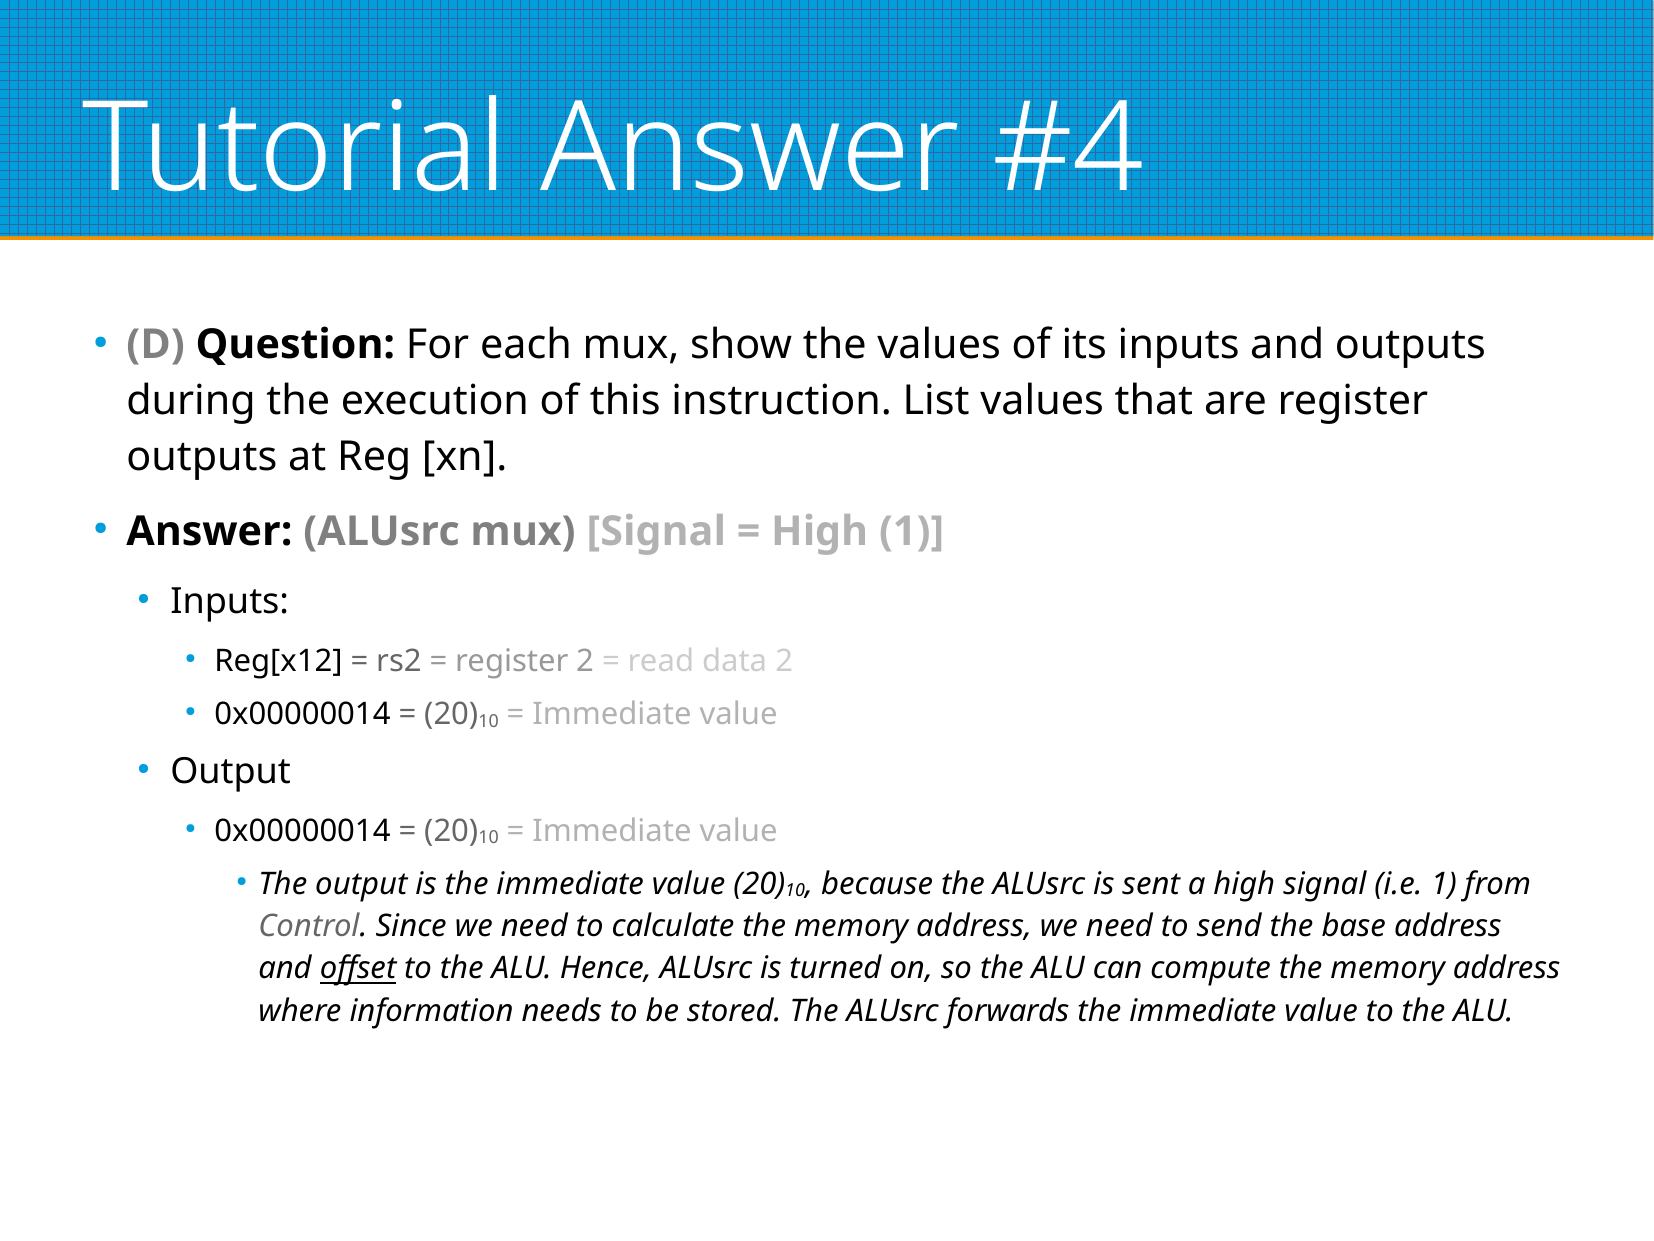

# Tutorial Answer #4
(D) Question: For each mux, show the values of its inputs and outputs during the execution of this instruction. List values that are register outputs at Reg [xn].
Answer: (ALUsrc mux) [Signal = High (1)]
Inputs:
Reg[x12] = rs2 = register 2 = read data 2
0x00000014 = (20)10 = Immediate value
Output
0x00000014 = (20)10 = Immediate value
The output is the immediate value (20)10, because the ALUsrc is sent a high signal (i.e. 1) from Control. Since we need to calculate the memory address, we need to send the base address and offset to the ALU. Hence, ALUsrc is turned on, so the ALU can compute the memory address where information needs to be stored. The ALUsrc forwards the immediate value to the ALU.